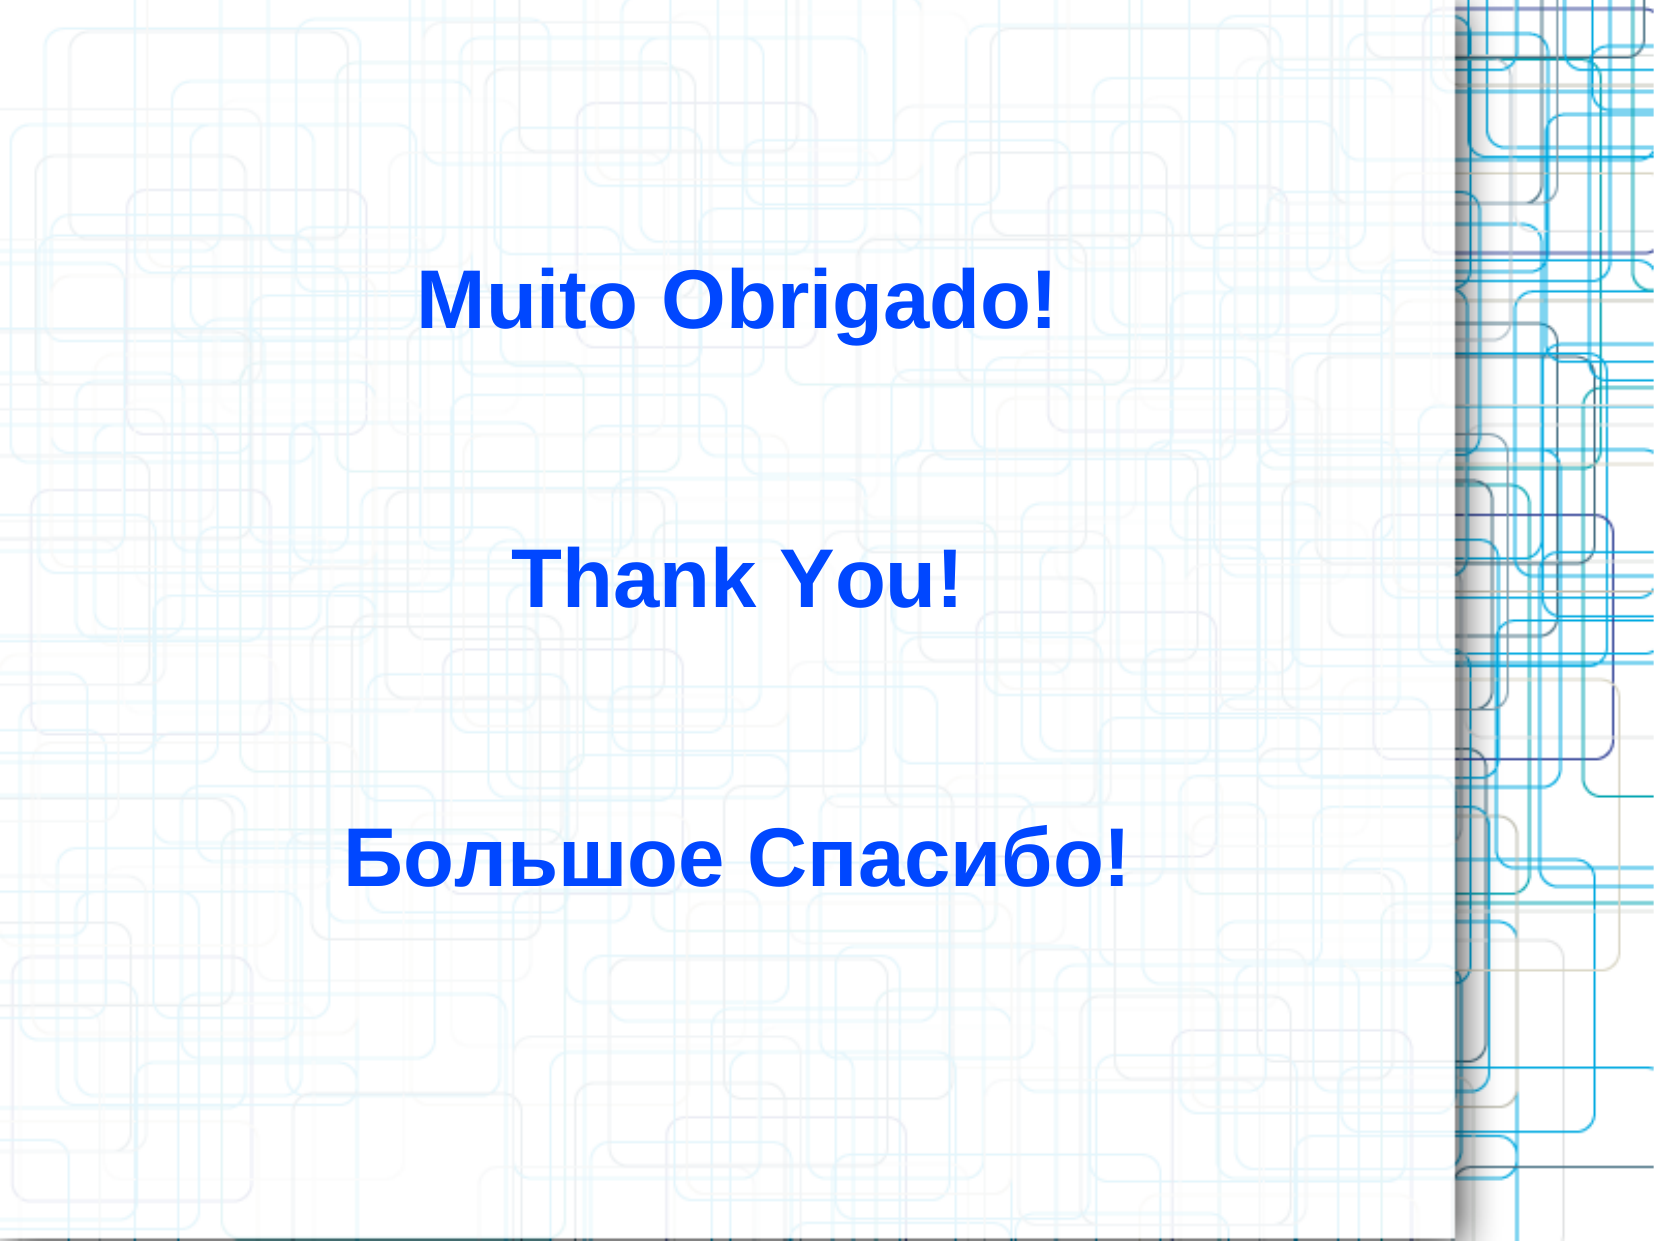

# Muito Obrigado!
Thank You!
Большое Спасибо!